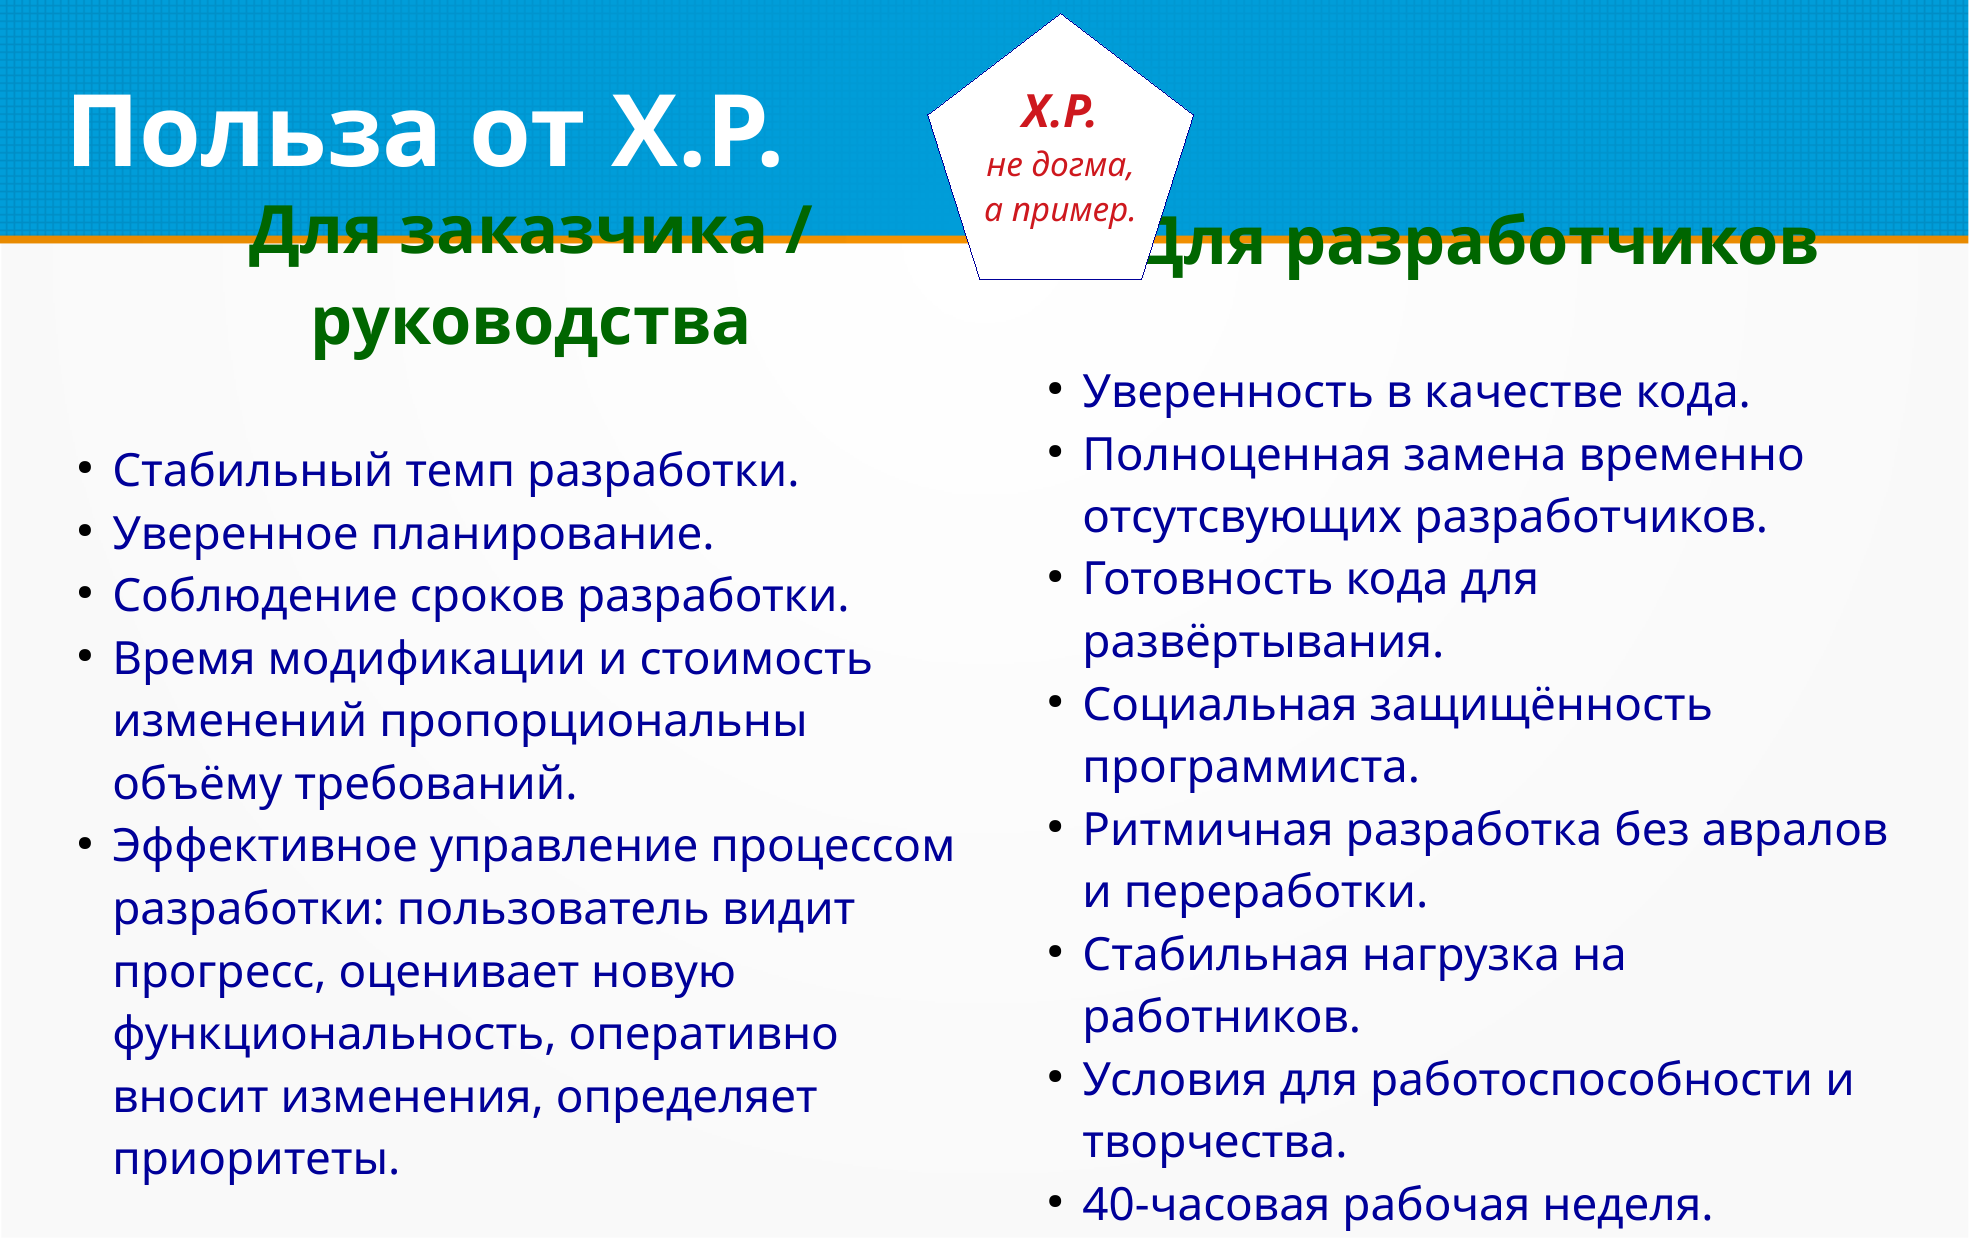

X.P.
не догма,
а пример.
Польза от X.P.
Для заказчика / руководства
Стабильный темп разработки.
Уверенное планирование.
Соблюдение сроков разработки.
Время модификации и стоимость изменений пропорциональны объёму требований.
Эффективное управление процессом разработки: пользователь видит прогресс, оценивает новую функциональность, оперативно вносит изменения, определяет приоритеты.
Для разработчиков
Уверенность в качестве кода.
Полноценная замена временно отсутсвующих разработчиков.
Готовность кода для развёртывания.
Социальная защищённость программиста.
Ритмичная разработка без авралов и переработки.
Стабильная нагрузка на работников.
Условия для работоспособности и творчества.
40-часовая рабочая неделя.